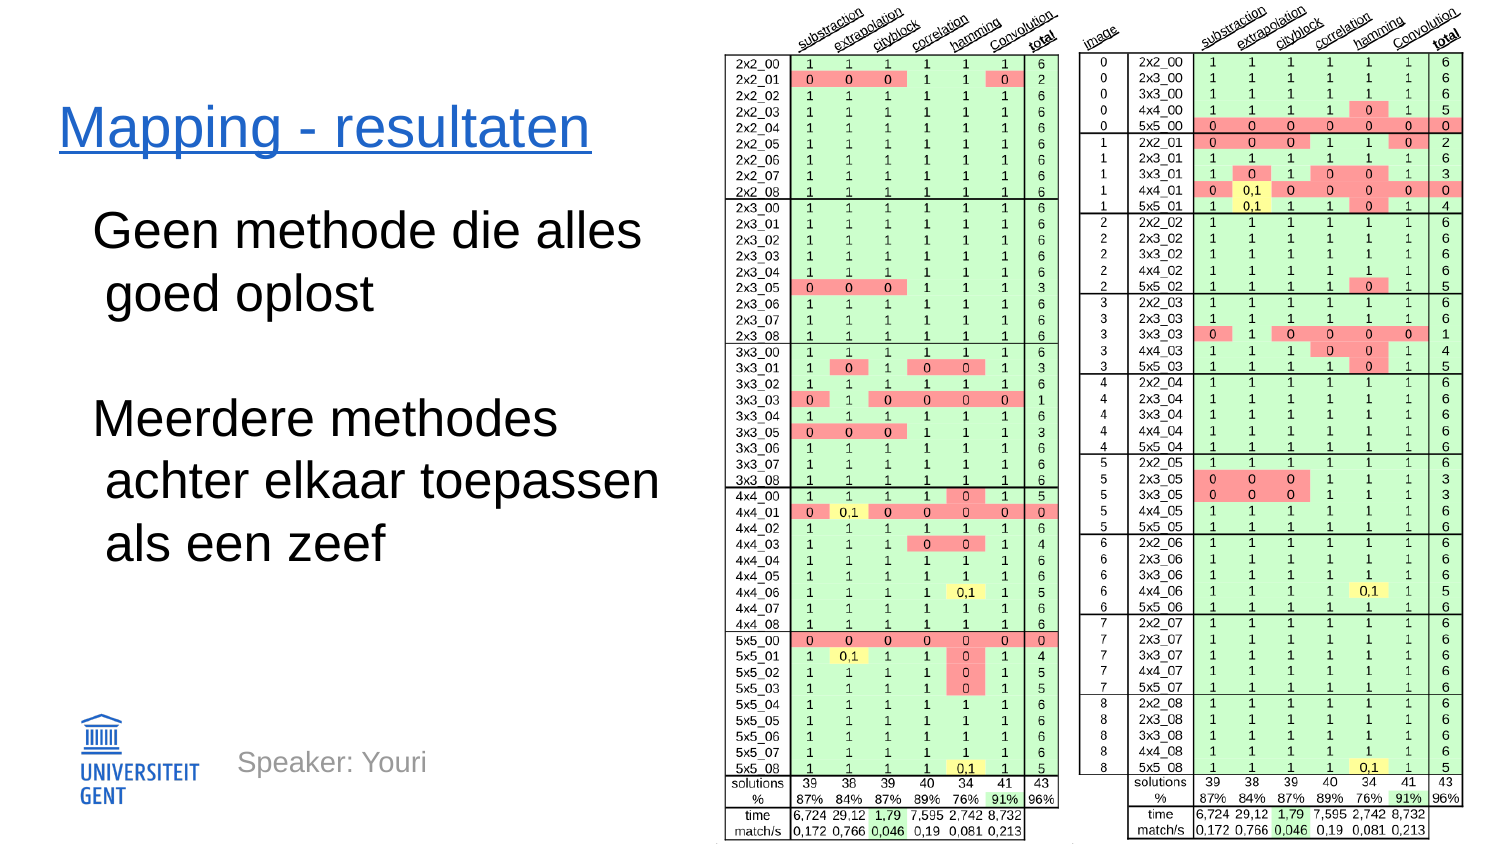

# Mapping - resultaten
Geen methode die alles goed oplost
Meerdere methodes achter elkaar toepassen als een zeef
Speaker: Youri